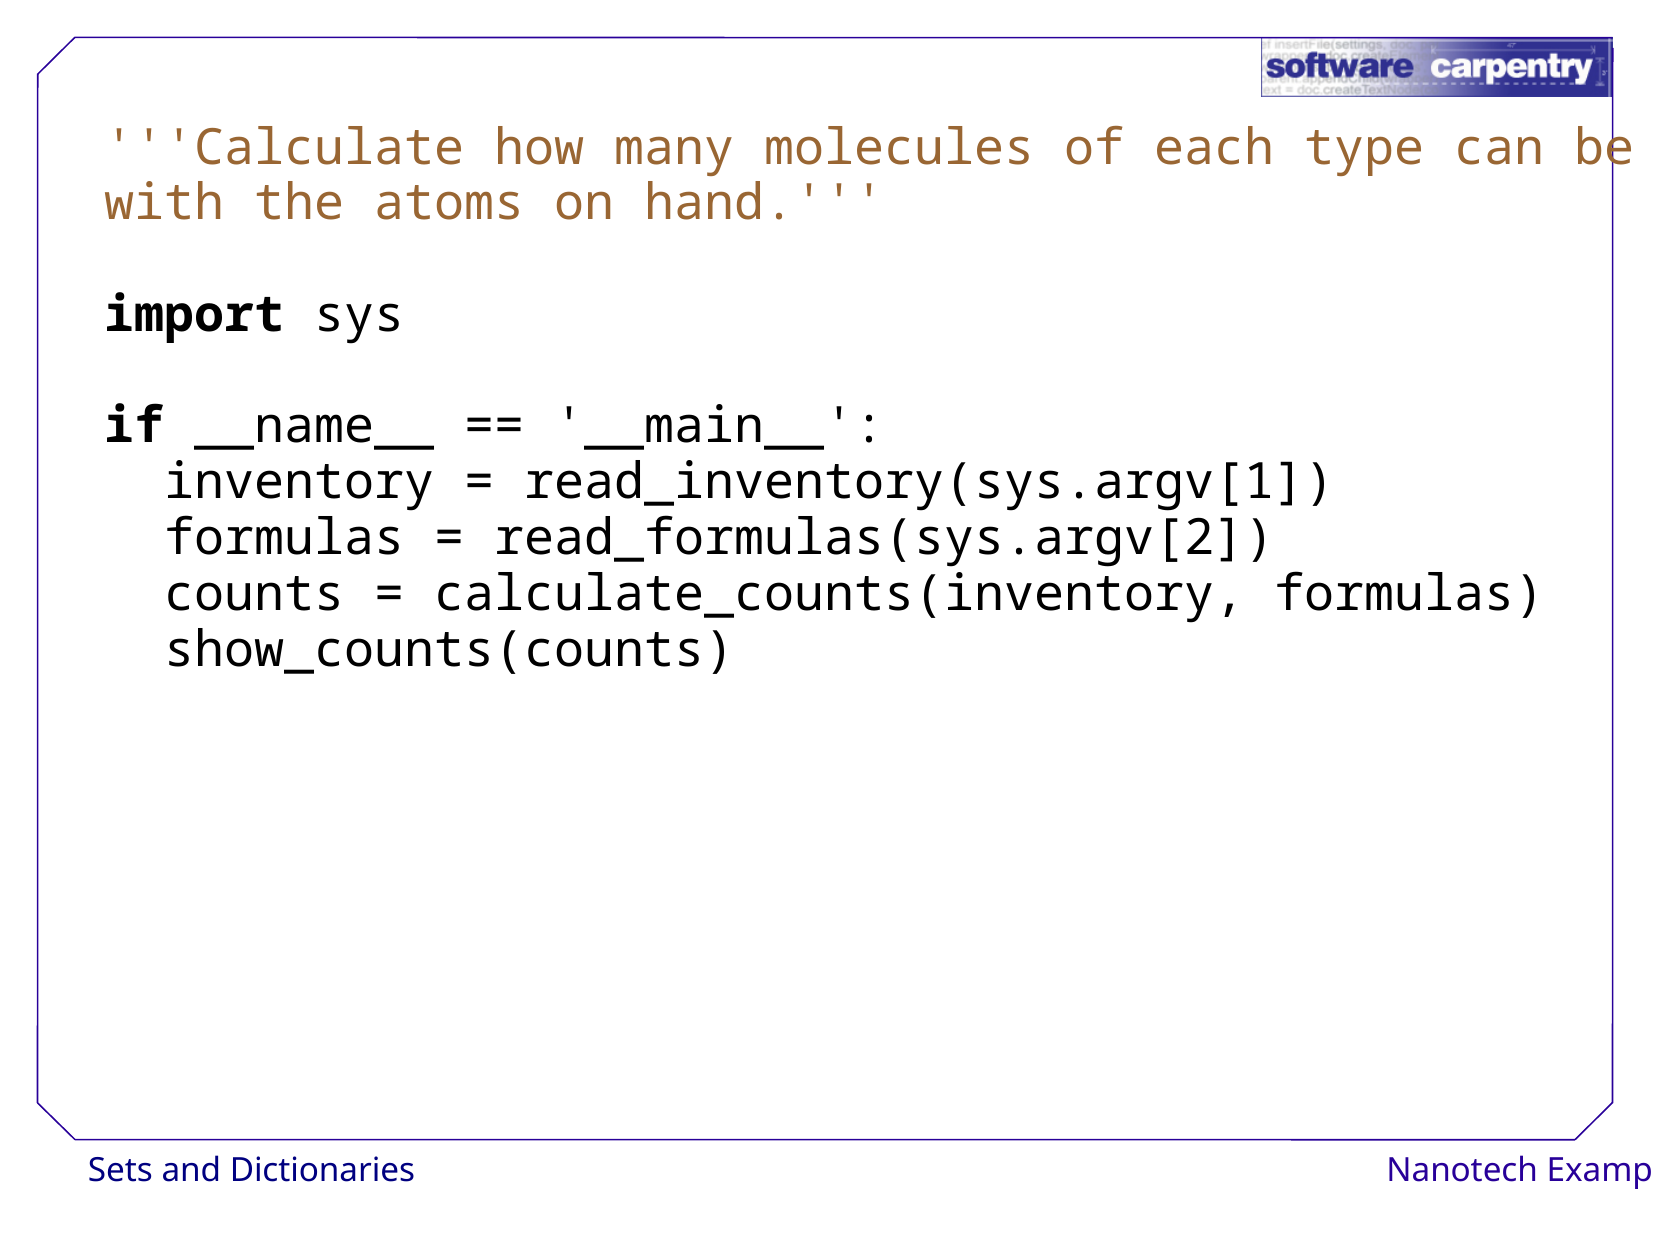

'''Calculate how many molecules of each type can be made
with the atoms on hand.'''
import sys
if __name__ == '__main__':
 inventory = read_inventory(sys.argv[1])
 formulas = read_formulas(sys.argv[2])
 counts = calculate_counts(inventory, formulas)
 show_counts(counts)